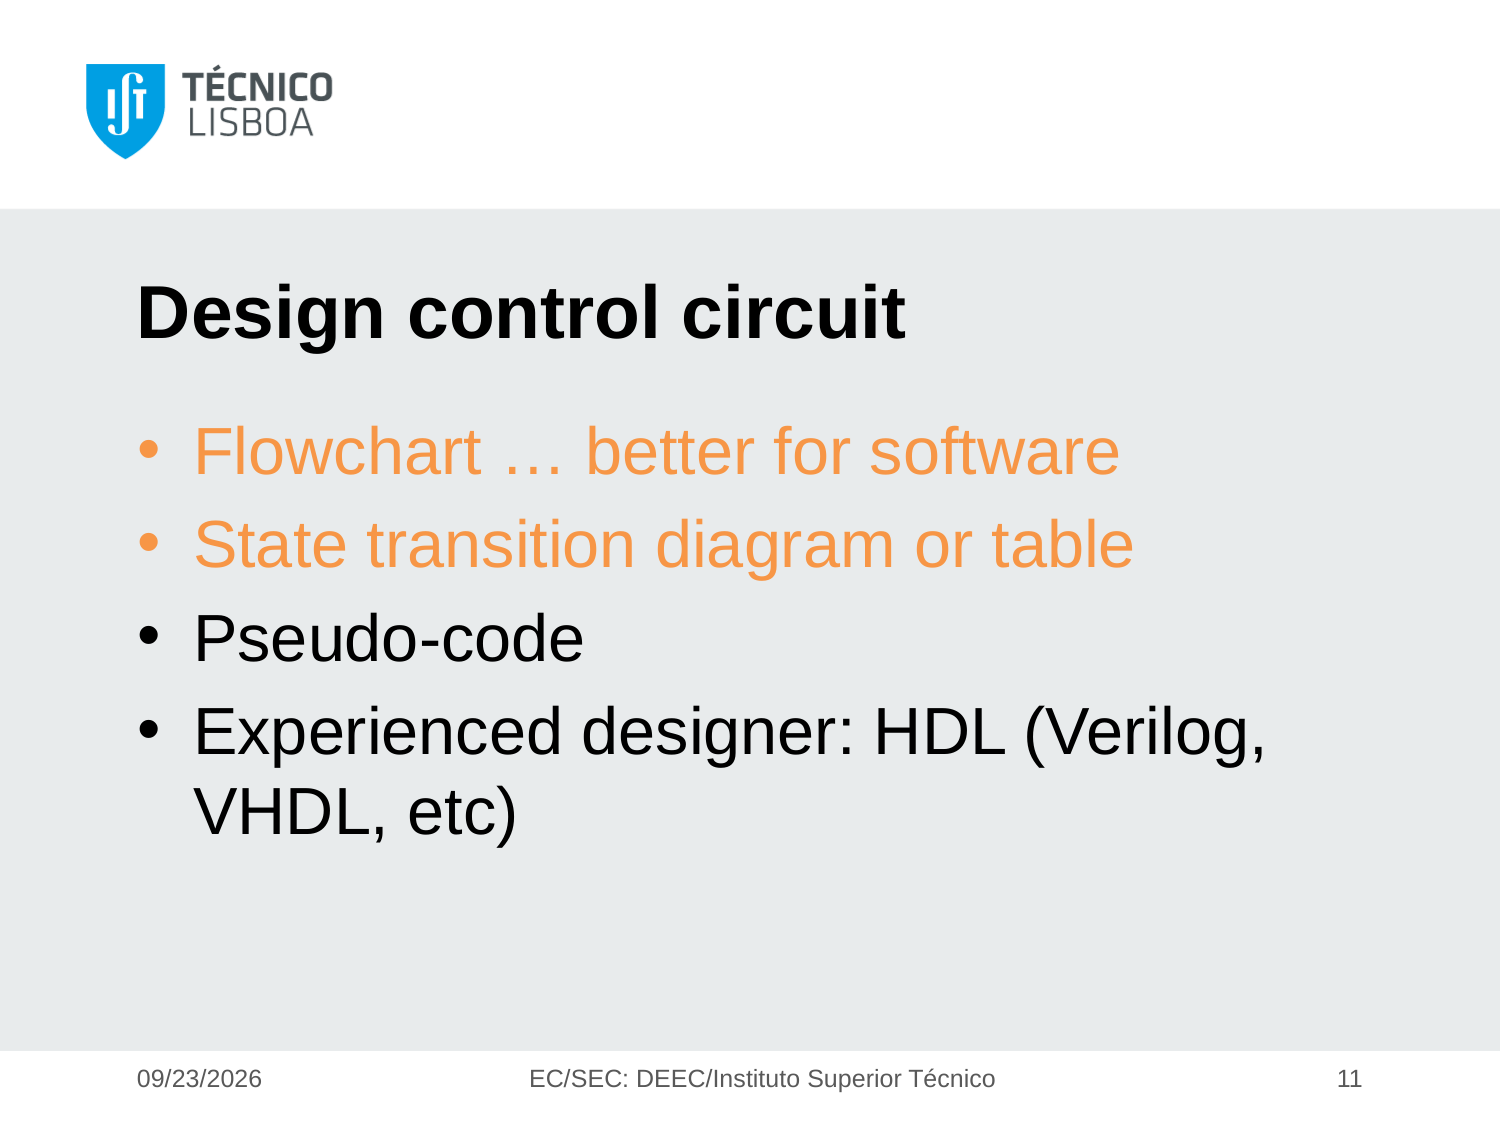

# Design control circuit
Flowchart … better for software
State transition diagram or table
Pseudo-code
Experienced designer: HDL (Verilog, VHDL, etc)
EC/SEC: DEEC/Instituto Superior Técnico